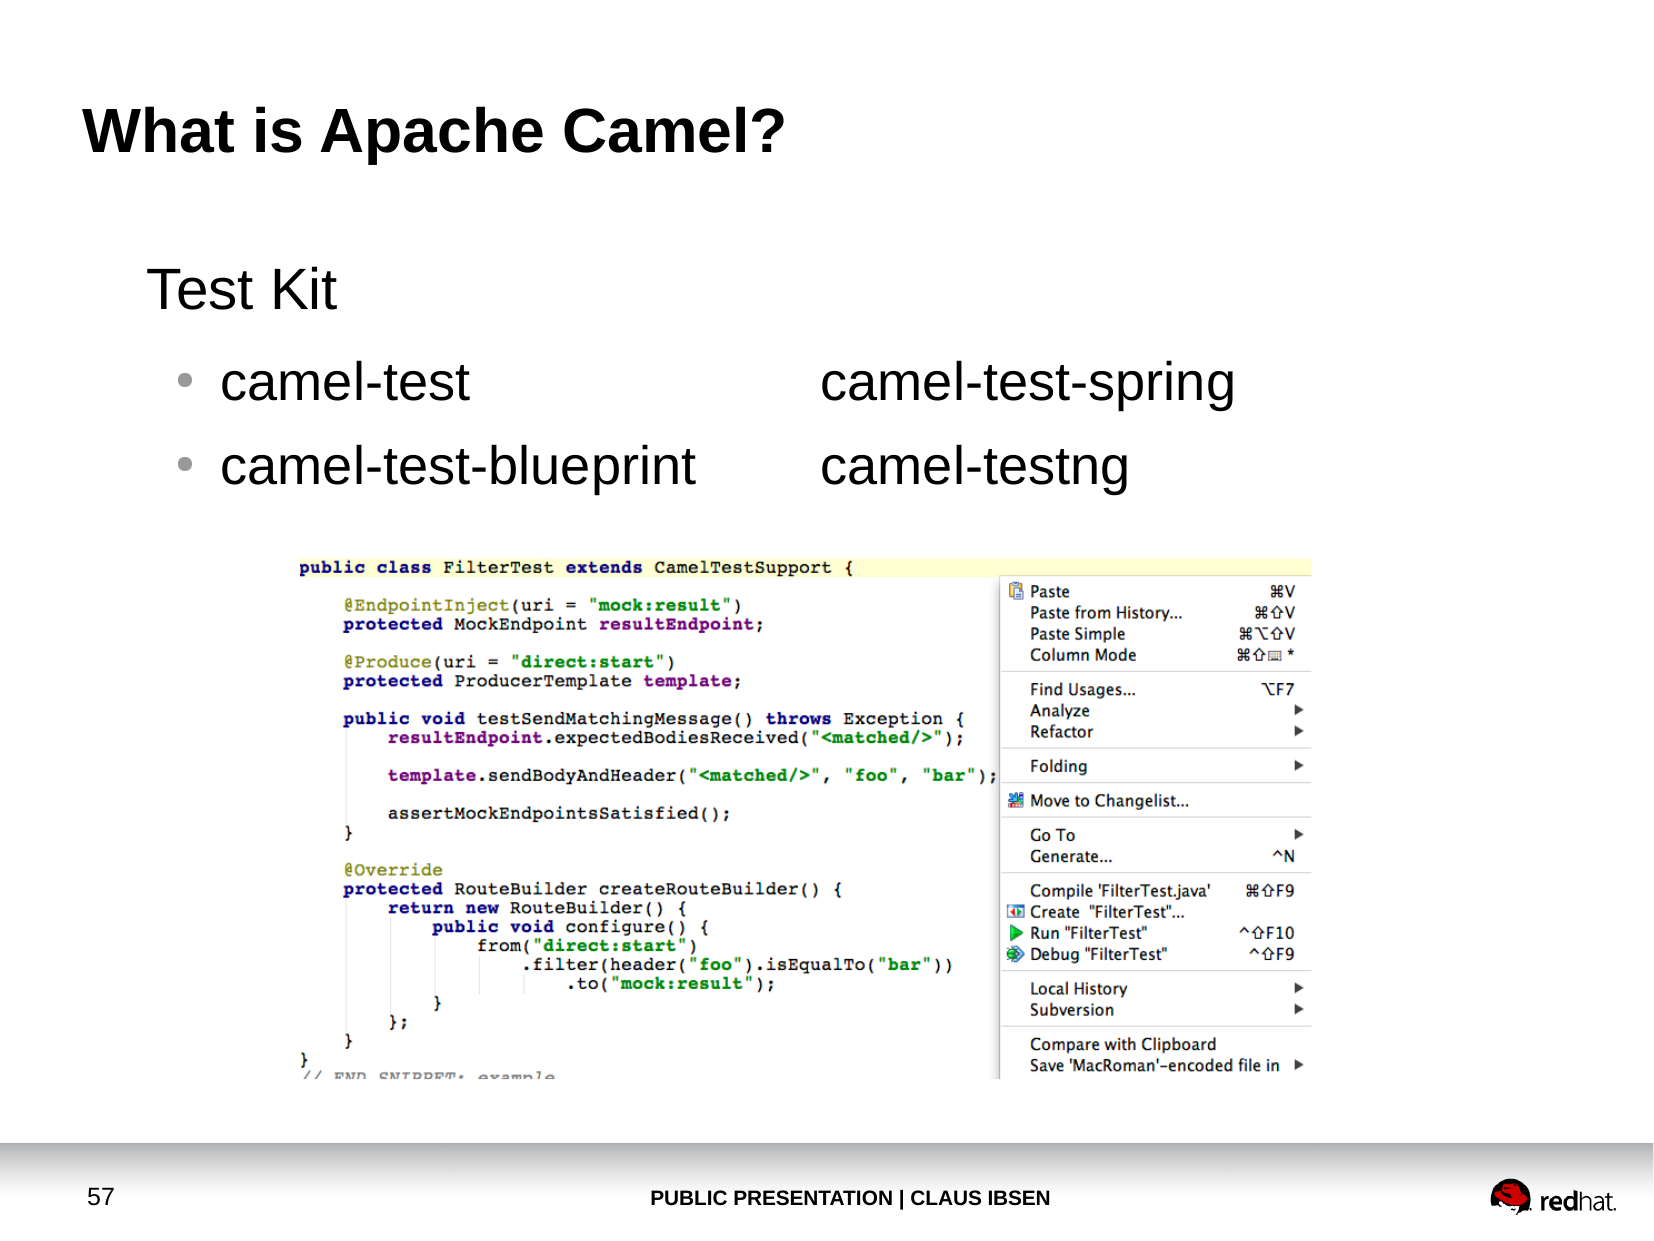

# What is Apache Camel?
Test Kit
camel-test					camel-test-spring
camel-test-blueprint		camel-testng